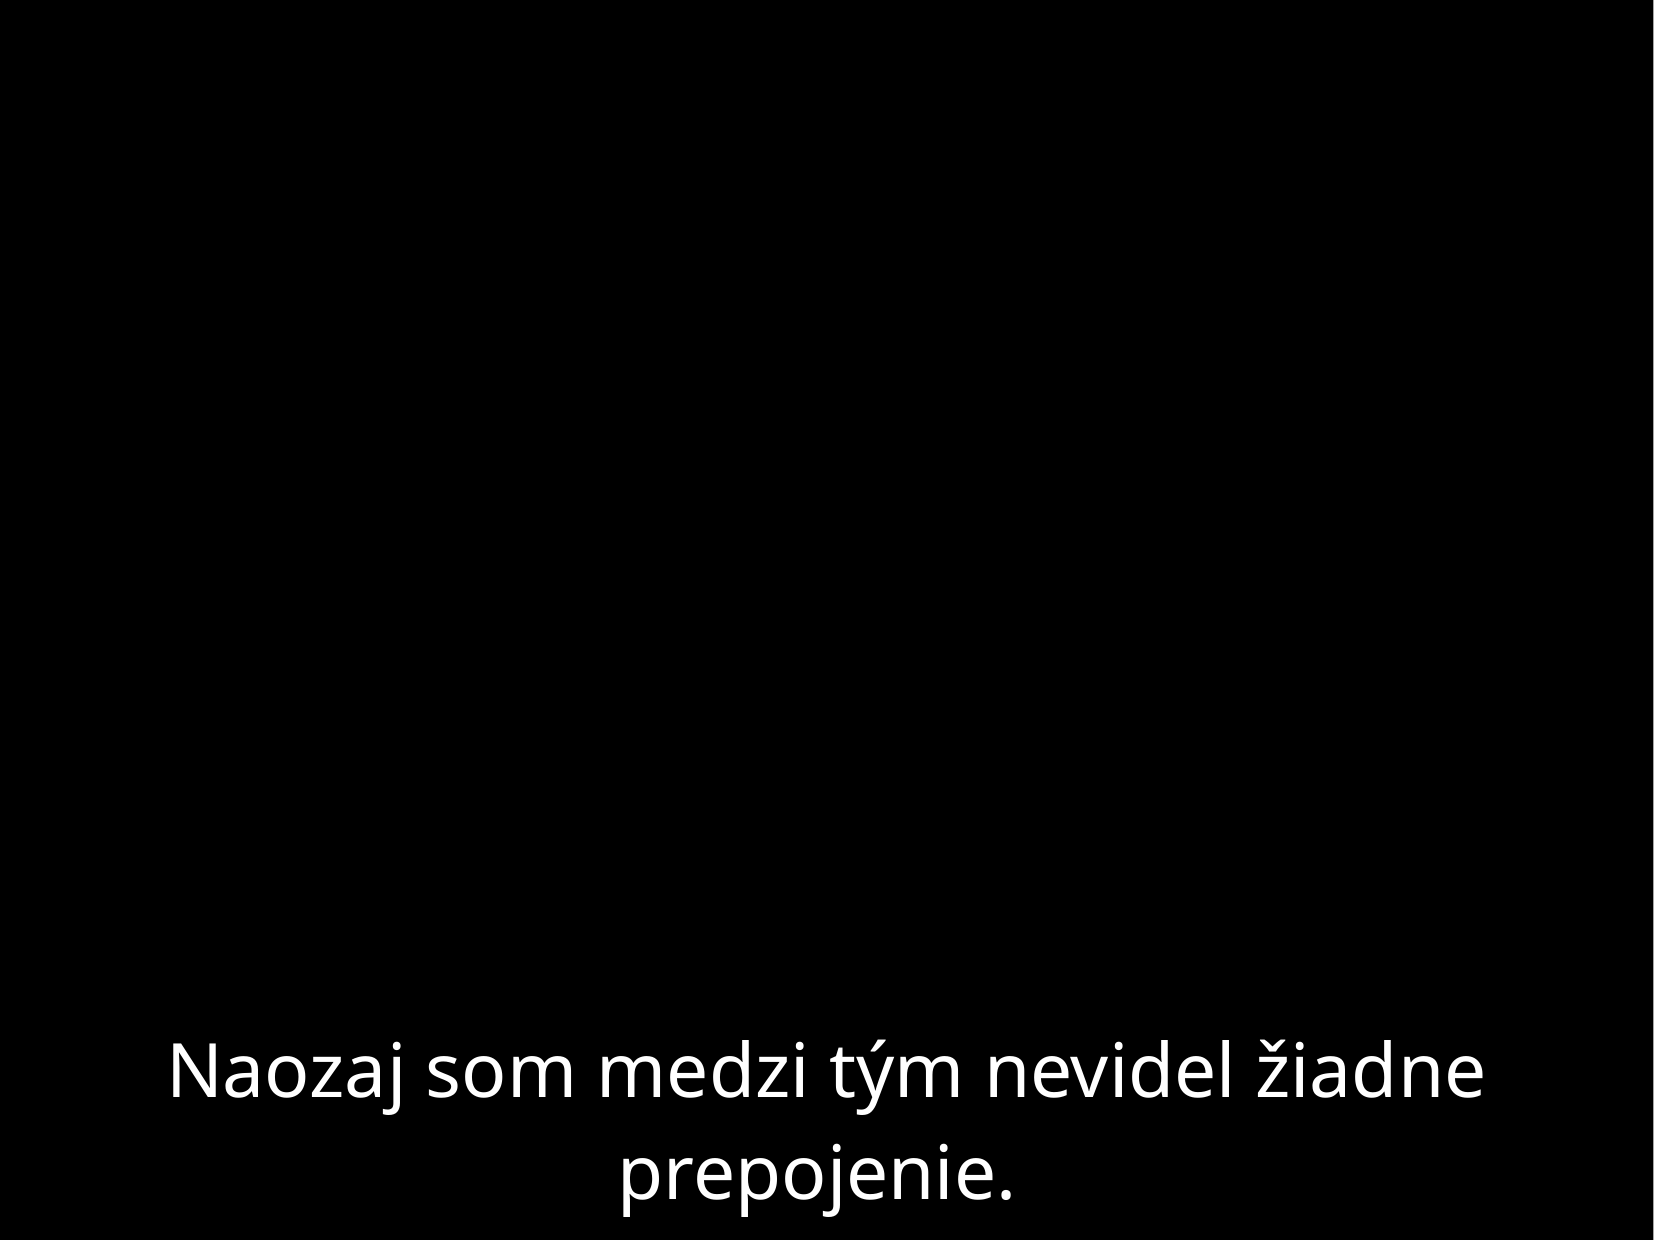

# Naozaj som medzi tým nevidel žiadne prepojenie.